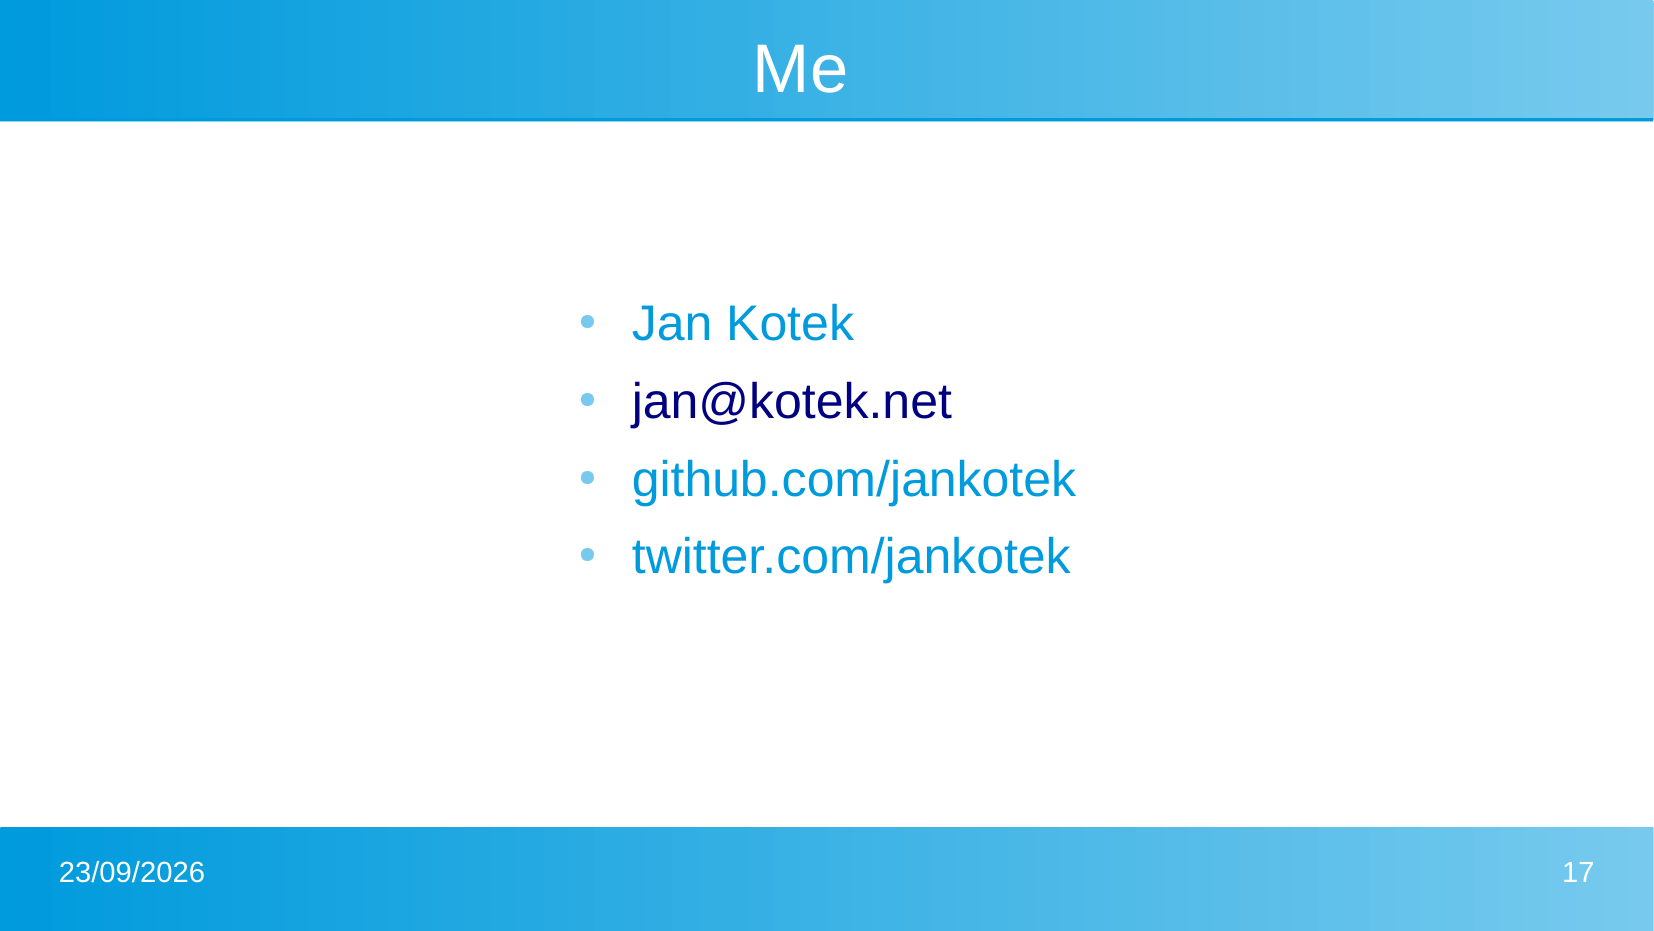

# Me
Jan Kotek
jan@kotek.net
github.com/jankotek
twitter.com/jankotek
17